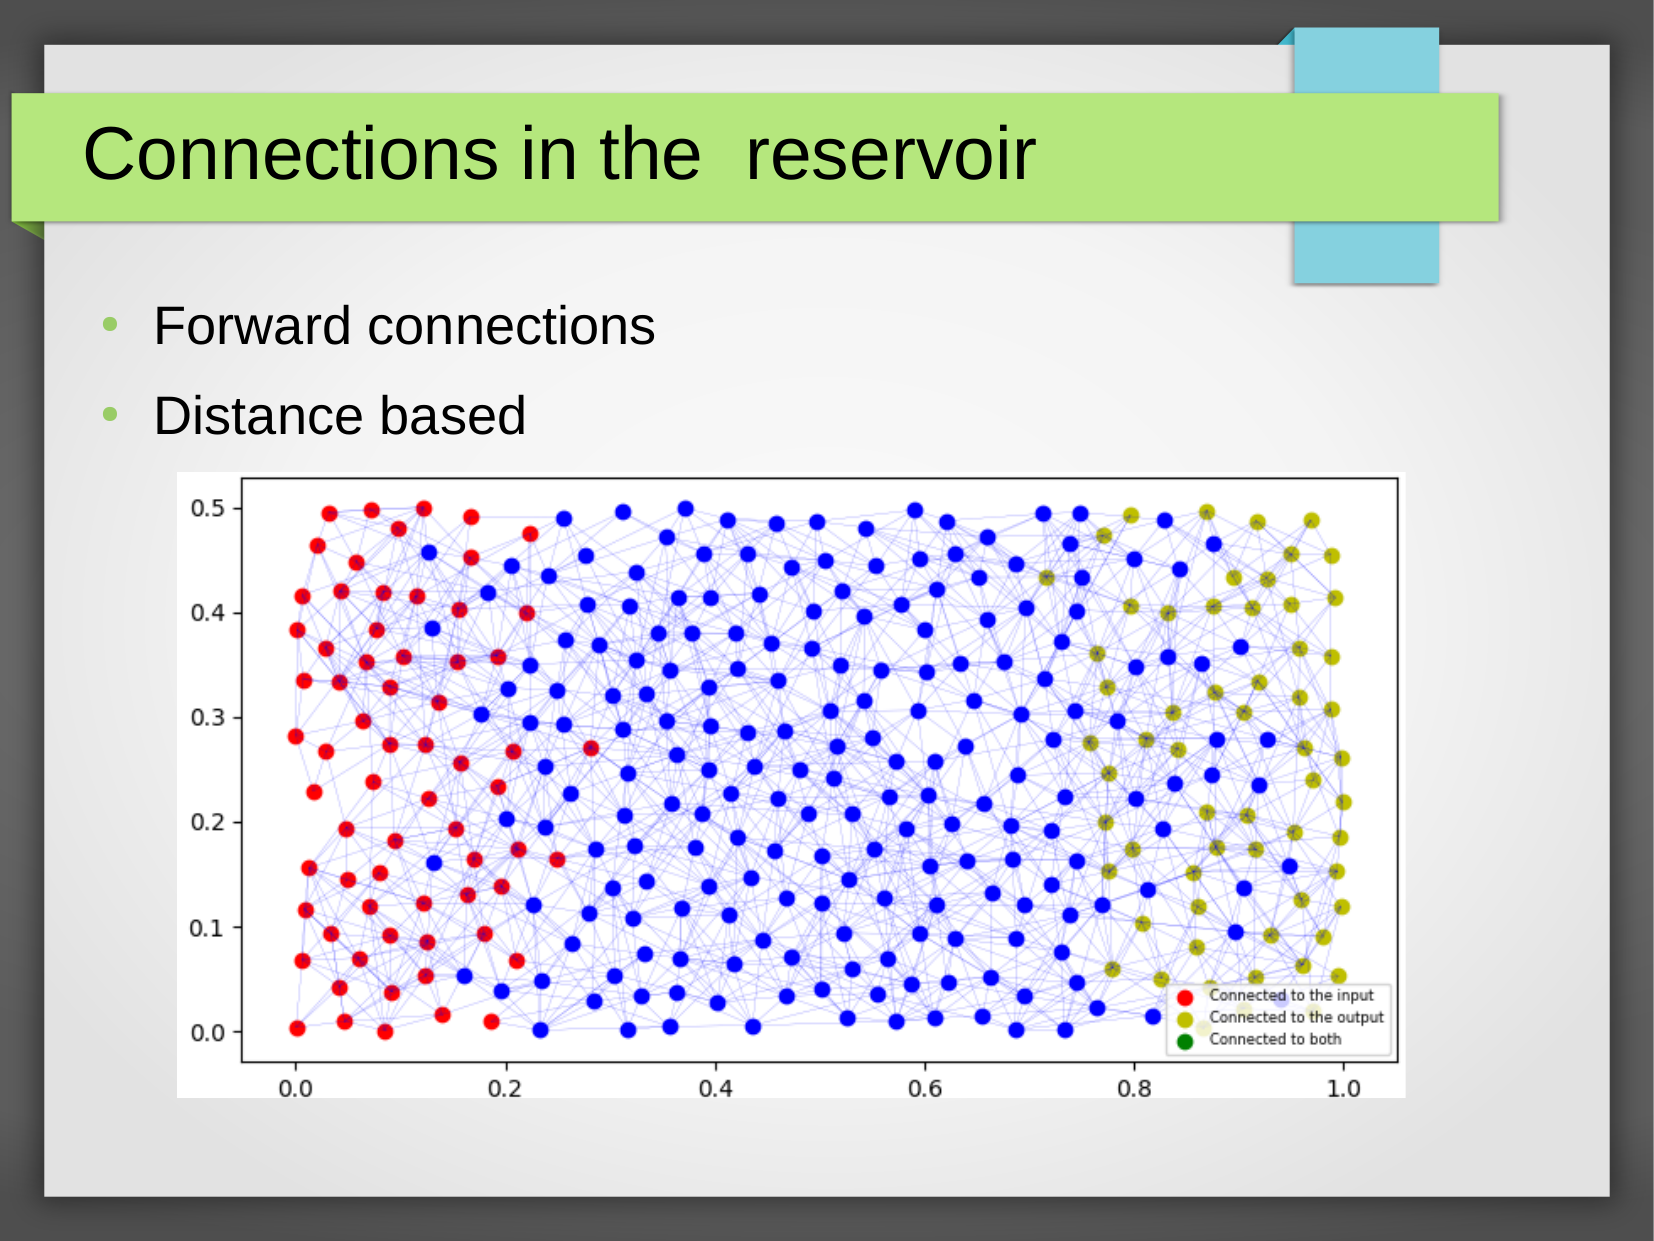

# Connections in the reservoir
Forward connections
Distance based